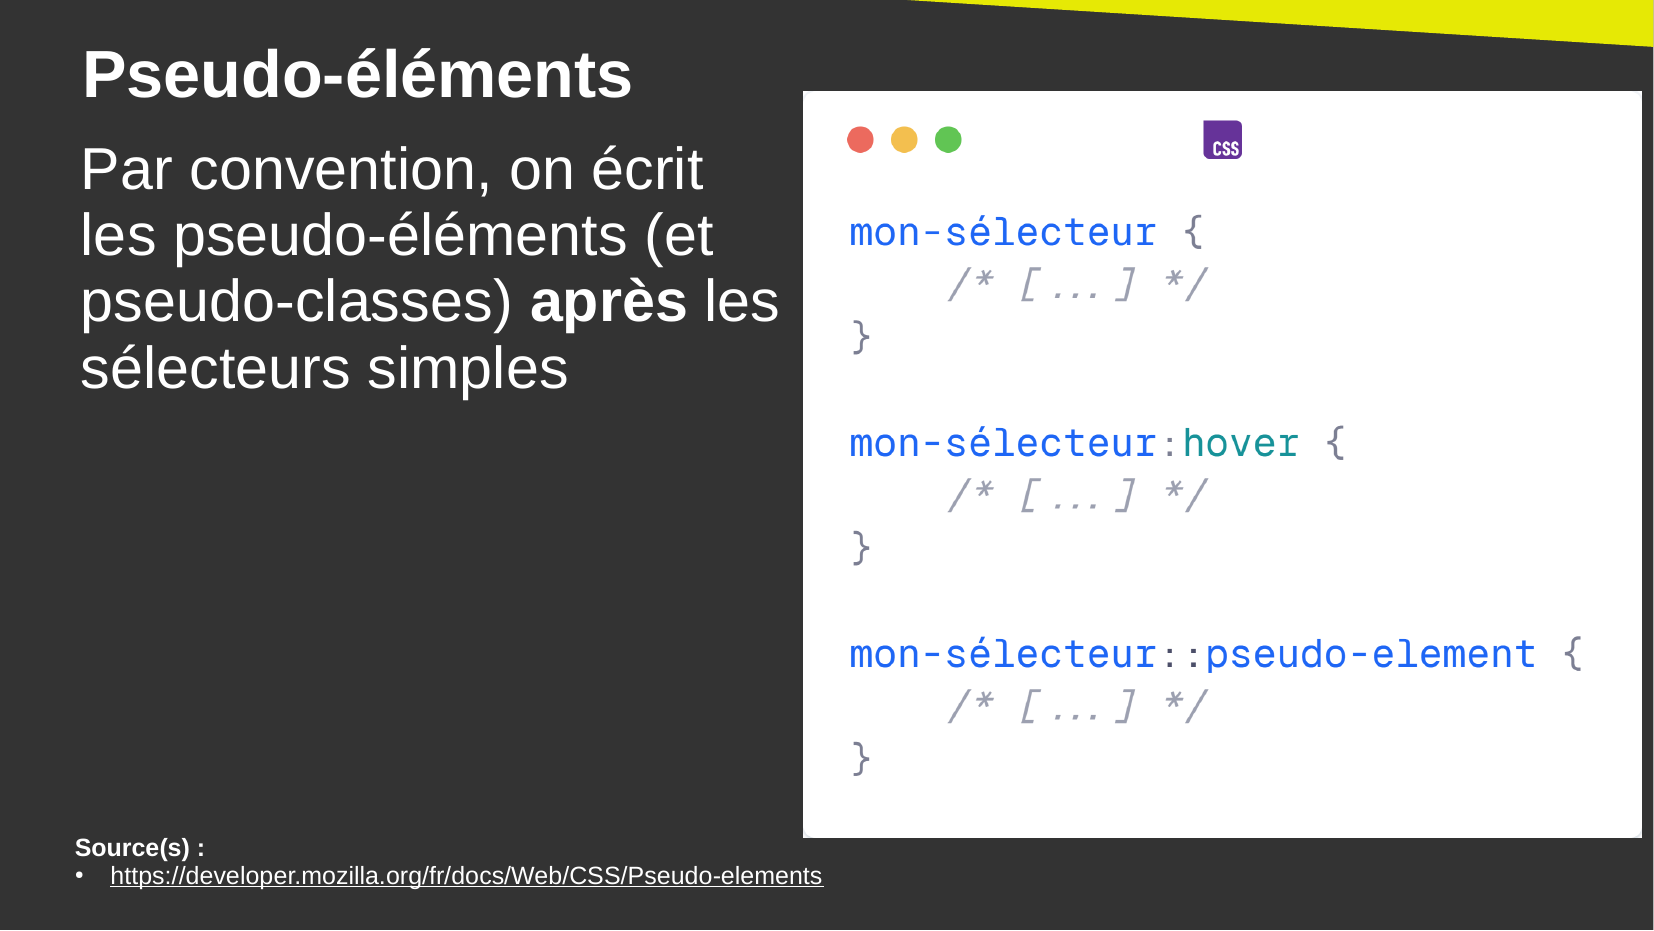

# Pseudo-éléments
Par convention, on écrit les pseudo-éléments (et pseudo-classes) après les sélecteurs simples
Source(s) :
https://developer.mozilla.org/fr/docs/Web/CSS/Pseudo-elements